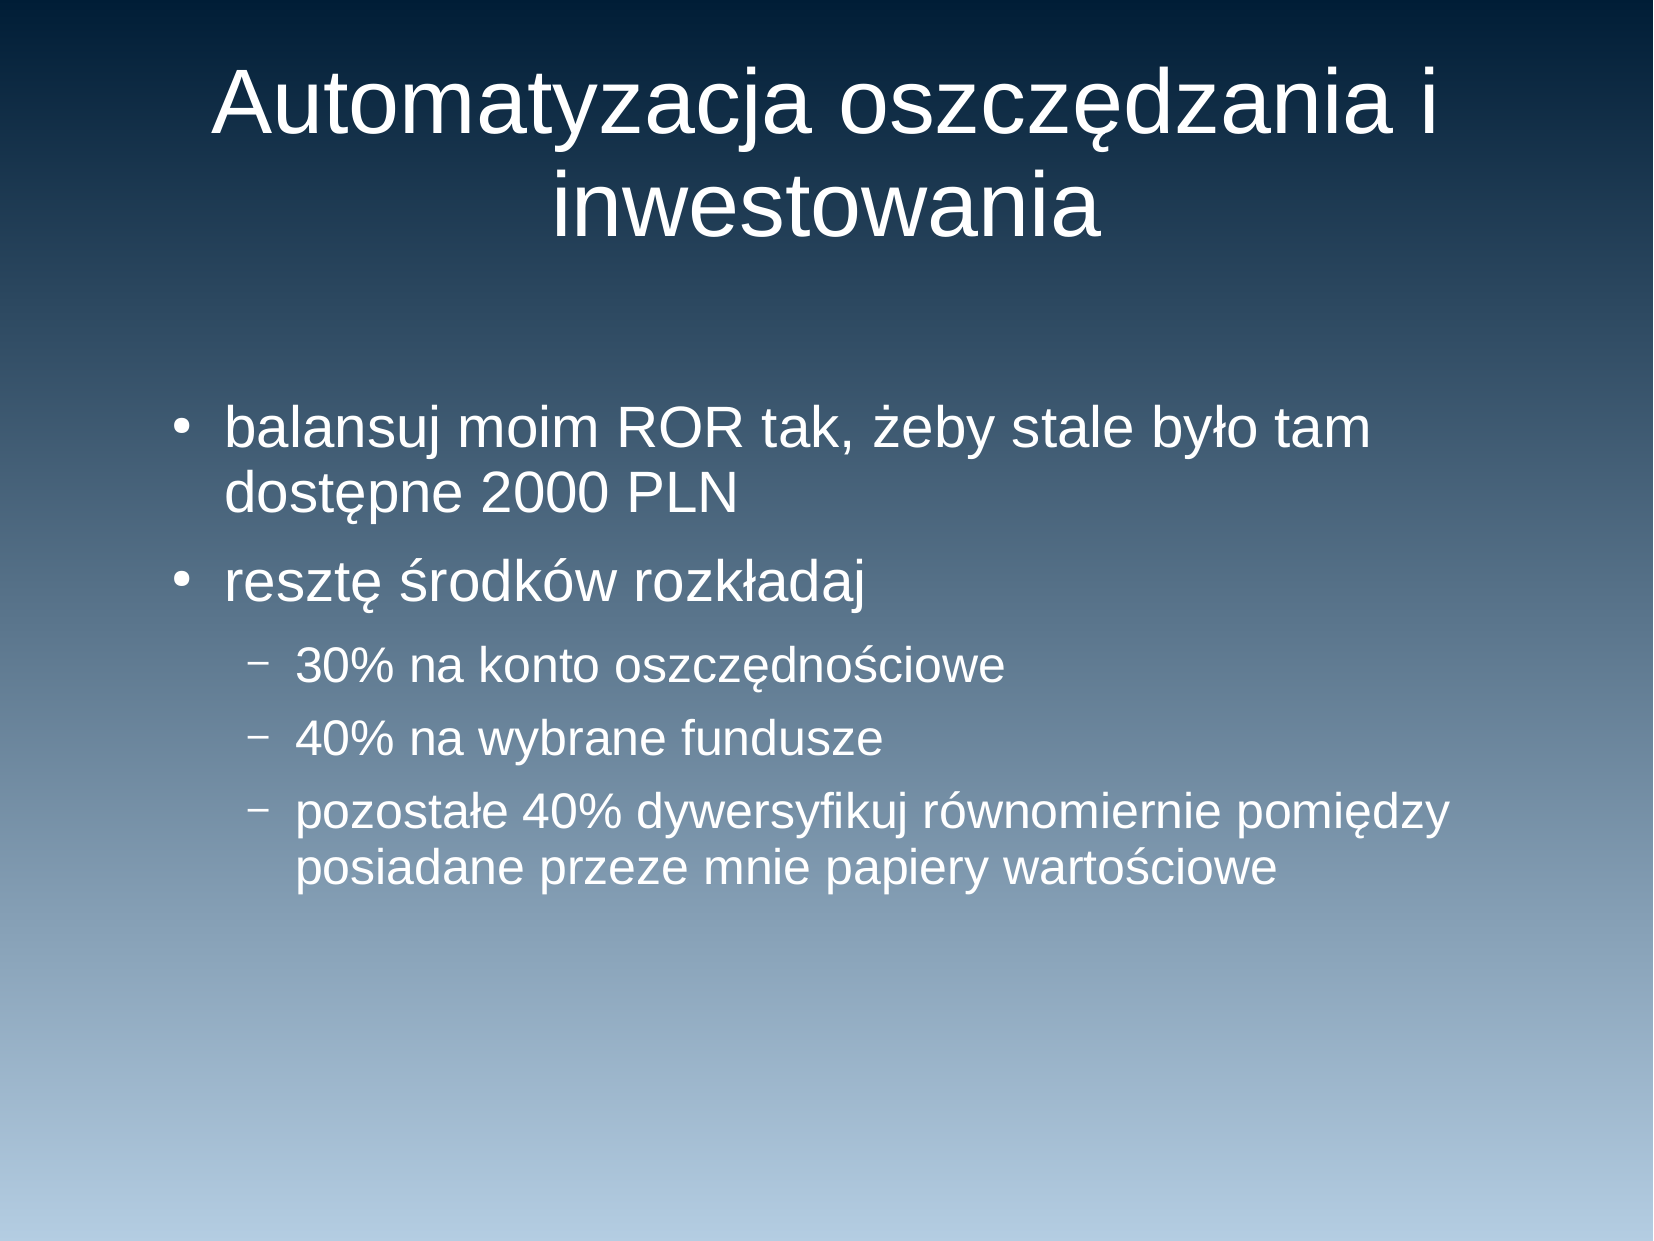

# Automatyzacja oszczędzania i inwestowania
balansuj moim ROR tak, żeby stale było tam dostępne 2000 PLN
resztę środków rozkładaj
30% na konto oszczędnościowe
40% na wybrane fundusze
pozostałe 40% dywersyfikuj równomiernie pomiędzy posiadane przeze mnie papiery wartościowe